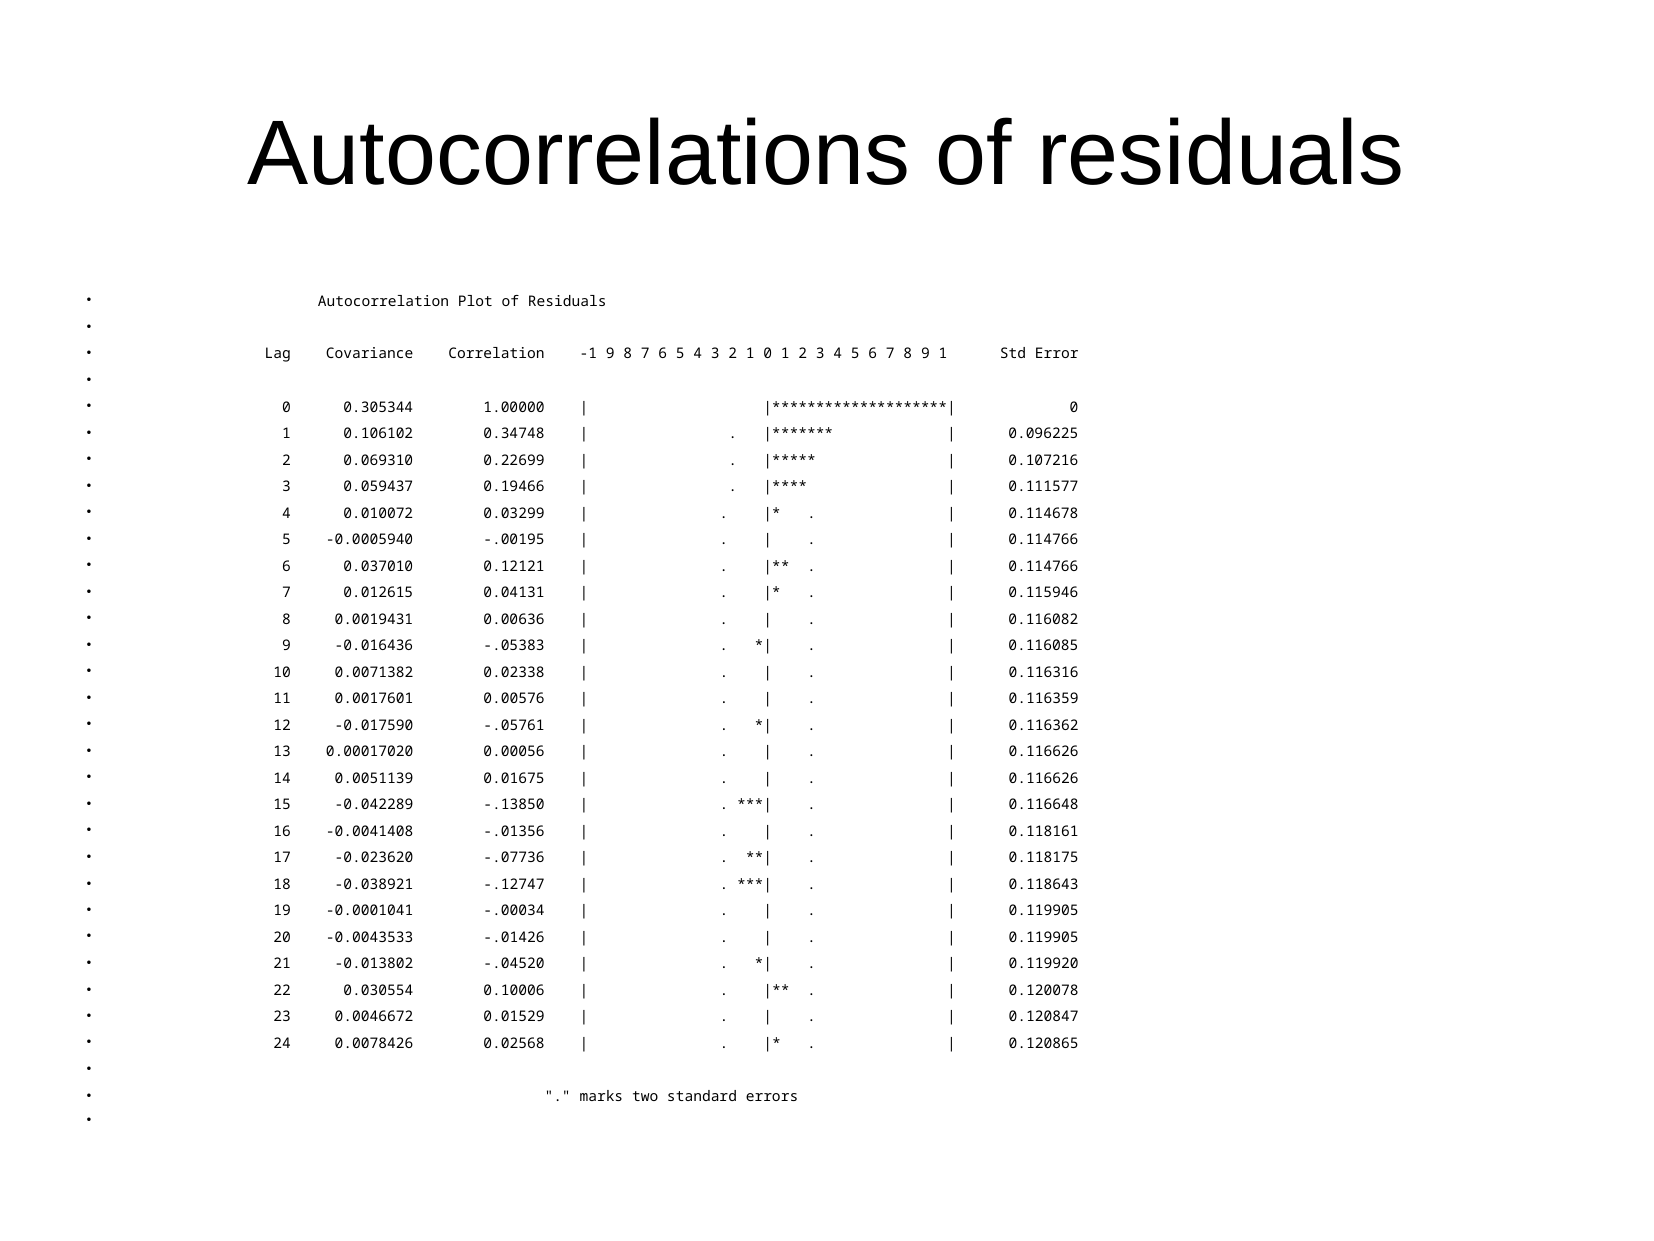

# Autocorrelations of residuals
 Autocorrelation Plot of Residuals
 Lag Covariance Correlation -1 9 8 7 6 5 4 3 2 1 0 1 2 3 4 5 6 7 8 9 1 Std Error
 0 0.305344 1.00000 | |********************| 0
 1 0.106102 0.34748 | . |******* | 0.096225
 2 0.069310 0.22699 | . |***** | 0.107216
 3 0.059437 0.19466 | . |**** | 0.111577
 4 0.010072 0.03299 | . |* . | 0.114678
 5 -0.0005940 -.00195 | . | . | 0.114766
 6 0.037010 0.12121 | . |** . | 0.114766
 7 0.012615 0.04131 | . |* . | 0.115946
 8 0.0019431 0.00636 | . | . | 0.116082
 9 -0.016436 -.05383 | . *| . | 0.116085
 10 0.0071382 0.02338 | . | . | 0.116316
 11 0.0017601 0.00576 | . | . | 0.116359
 12 -0.017590 -.05761 | . *| . | 0.116362
 13 0.00017020 0.00056 | . | . | 0.116626
 14 0.0051139 0.01675 | . | . | 0.116626
 15 -0.042289 -.13850 | . ***| . | 0.116648
 16 -0.0041408 -.01356 | . | . | 0.118161
 17 -0.023620 -.07736 | . **| . | 0.118175
 18 -0.038921 -.12747 | . ***| . | 0.118643
 19 -0.0001041 -.00034 | . | . | 0.119905
 20 -0.0043533 -.01426 | . | . | 0.119905
 21 -0.013802 -.04520 | . *| . | 0.119920
 22 0.030554 0.10006 | . |** . | 0.120078
 23 0.0046672 0.01529 | . | . | 0.120847
 24 0.0078426 0.02568 | . |* . | 0.120865
 "." marks two standard errors